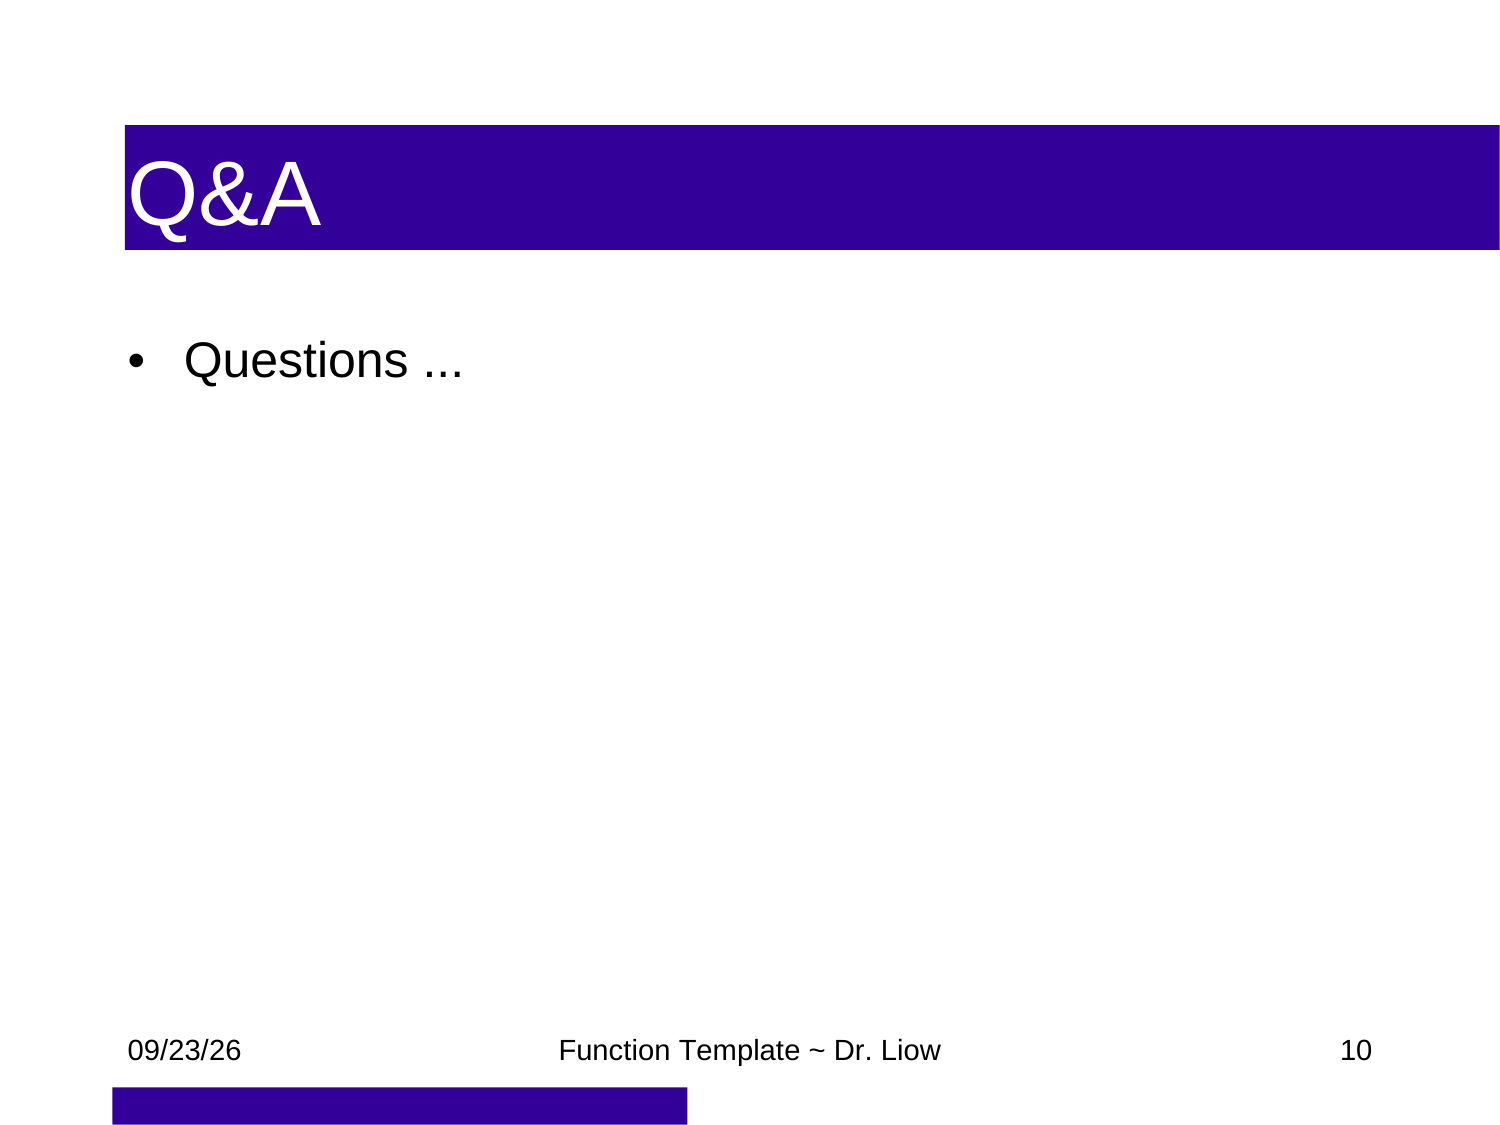

# Q&A
Questions ...
Function Template ~ Dr. Liow
10